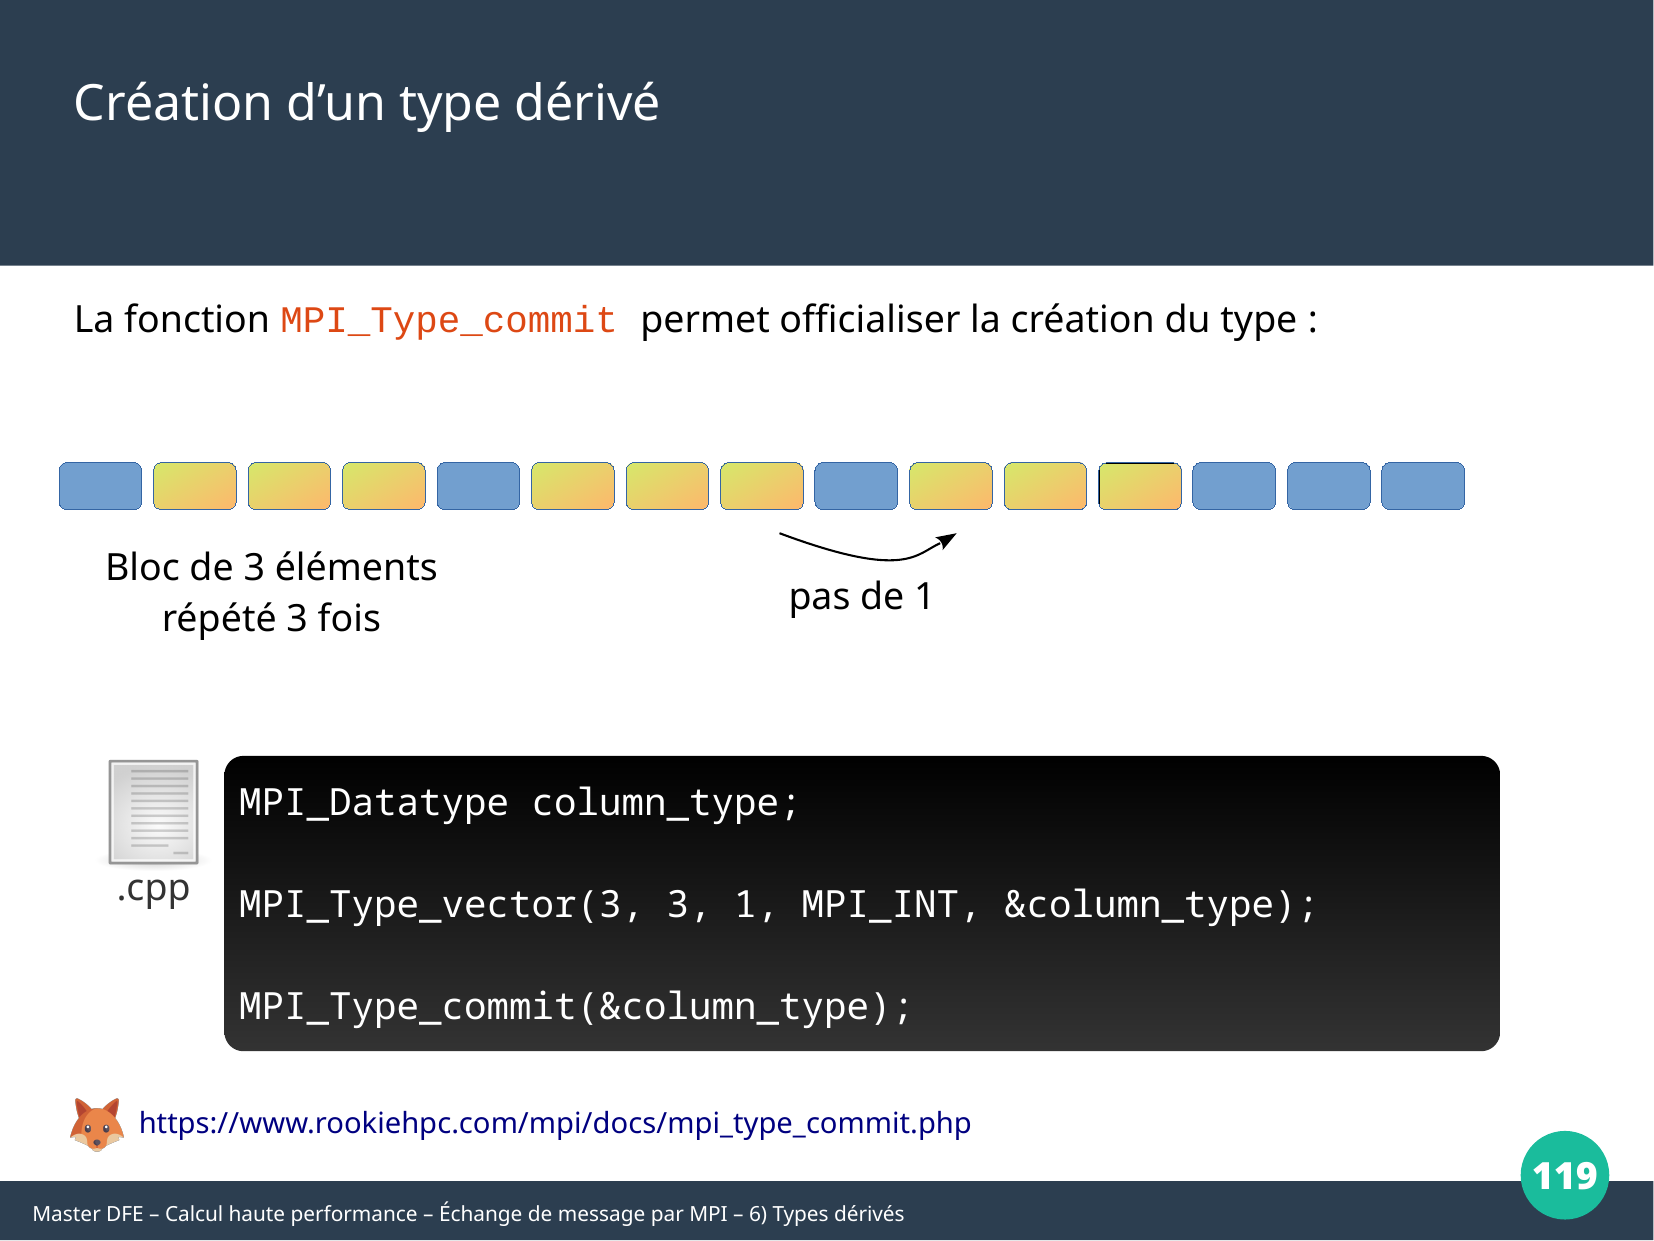

Création d’un type dérivé
La fonction MPI_Type_commit permet officialiser la création du type :
Bloc de 3 éléments répété 3 fois
pas de 1
MPI_Datatype column_type;
MPI_Type_vector(3, 3, 1, MPI_INT, &column_type);
MPI_Type_commit(&column_type);
.cpp
https://www.rookiehpc.com/mpi/docs/mpi_type_commit.php
119
Master DFE – Calcul haute performance – Échange de message par MPI – 6) Types dérivés